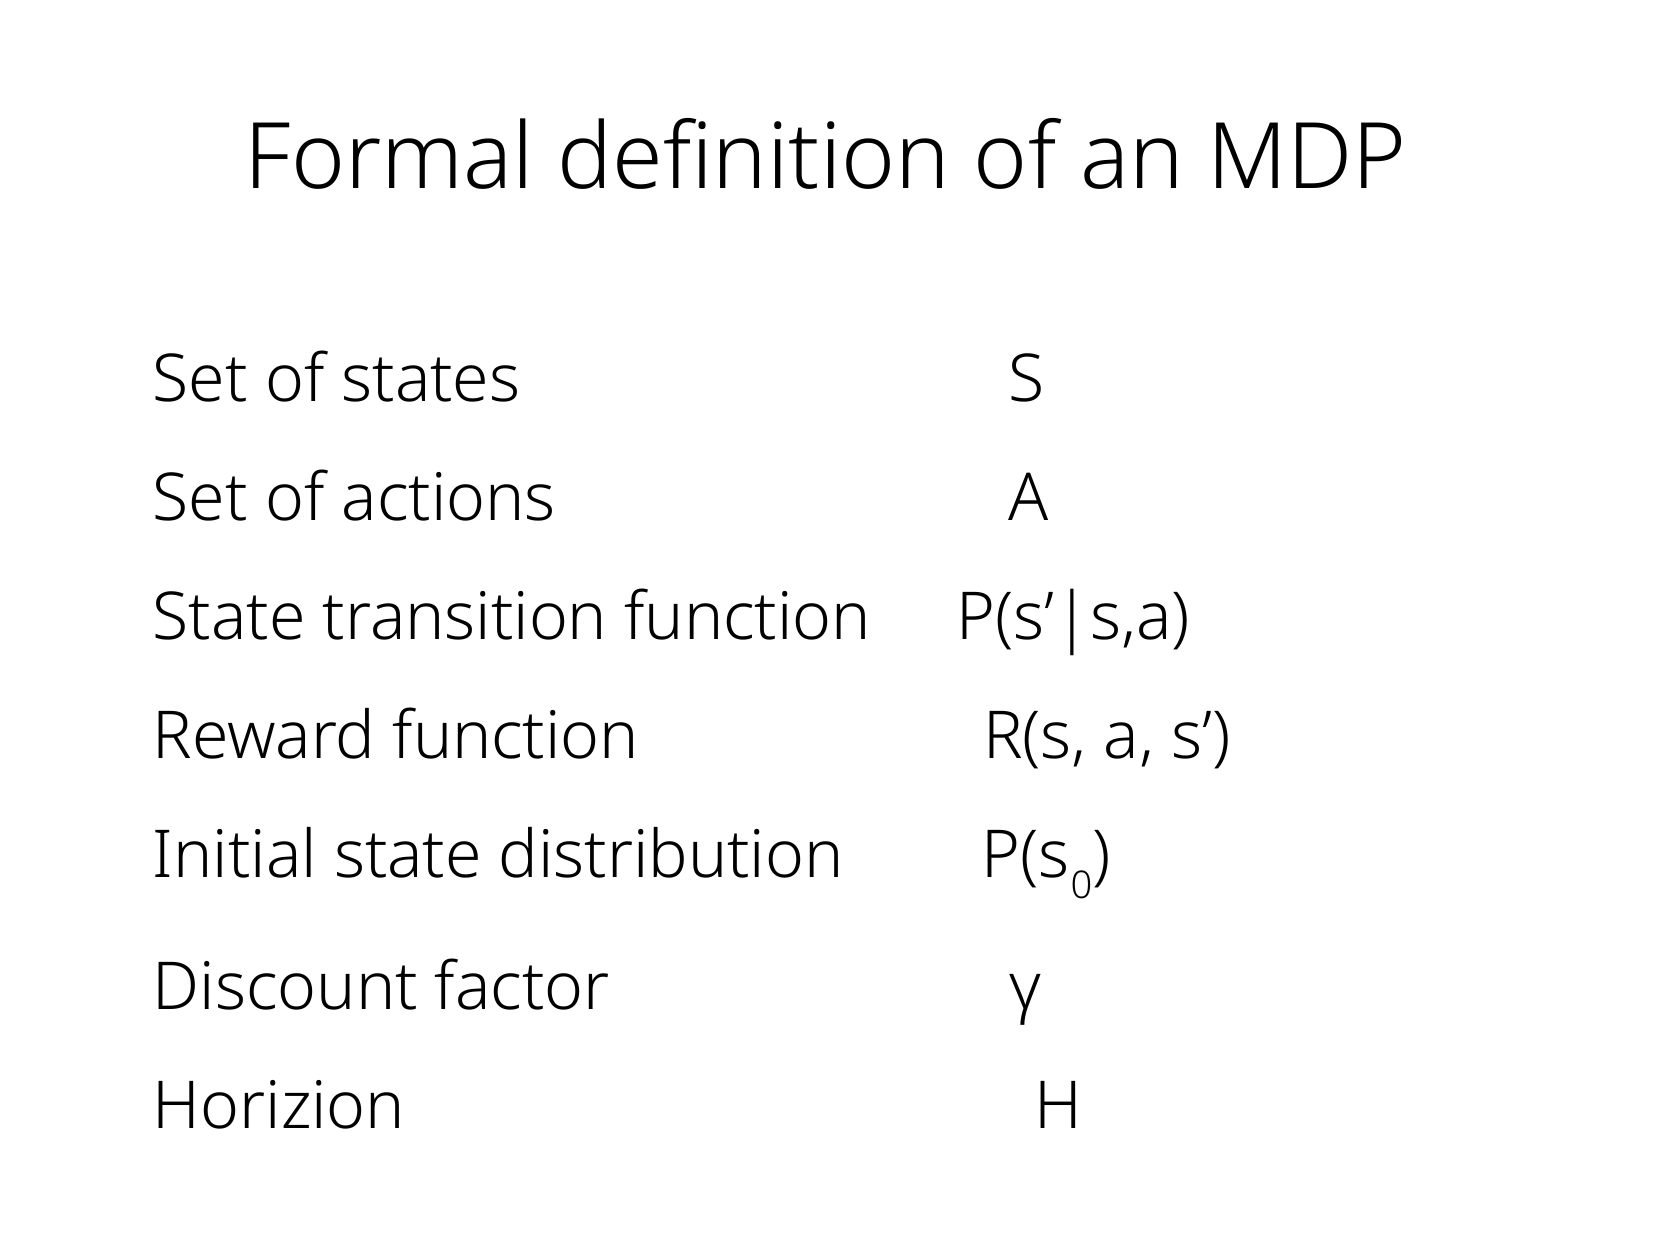

# Formal definition of an MDP
Set of states 						 S
Set of actions 									 A
State transition function			P(s’|s,a)
Reward function												 					 R(s, a, s’)
Initial state distribution P(s0)
Discount factor					 γ
Horizion								 H